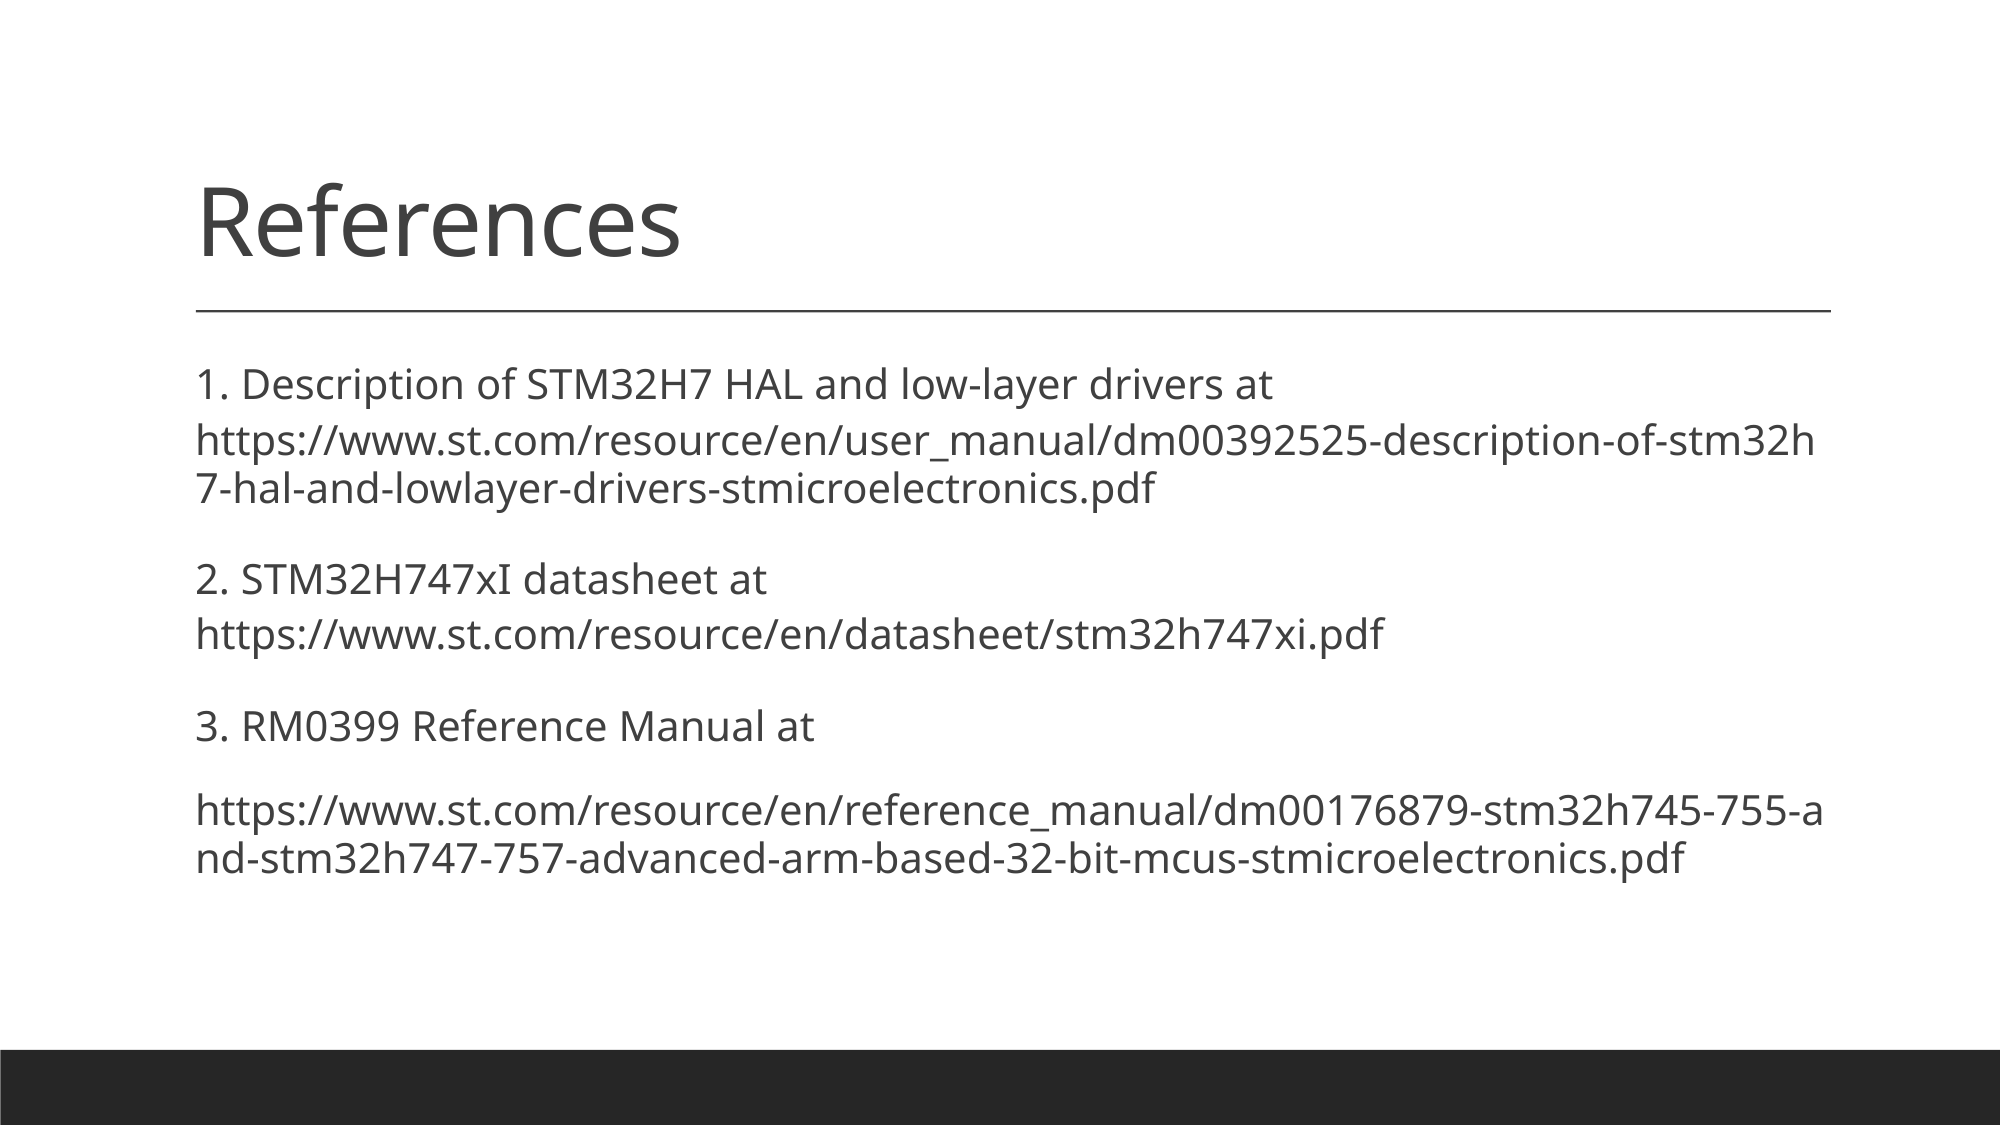

# References
1. Description of STM32H7 HAL and low-layer drivers at https://www.st.com/resource/en/user_manual/dm00392525-description-of-stm32h7-hal-and-lowlayer-drivers-stmicroelectronics.pdf
2. STM32H747xI datasheet at https://www.st.com/resource/en/datasheet/stm32h747xi.pdf
3. RM0399 Reference Manual at
https://www.st.com/resource/en/reference_manual/dm00176879-stm32h745-755-and-stm32h747-757-advanced-arm-based-32-bit-mcus-stmicroelectronics.pdf